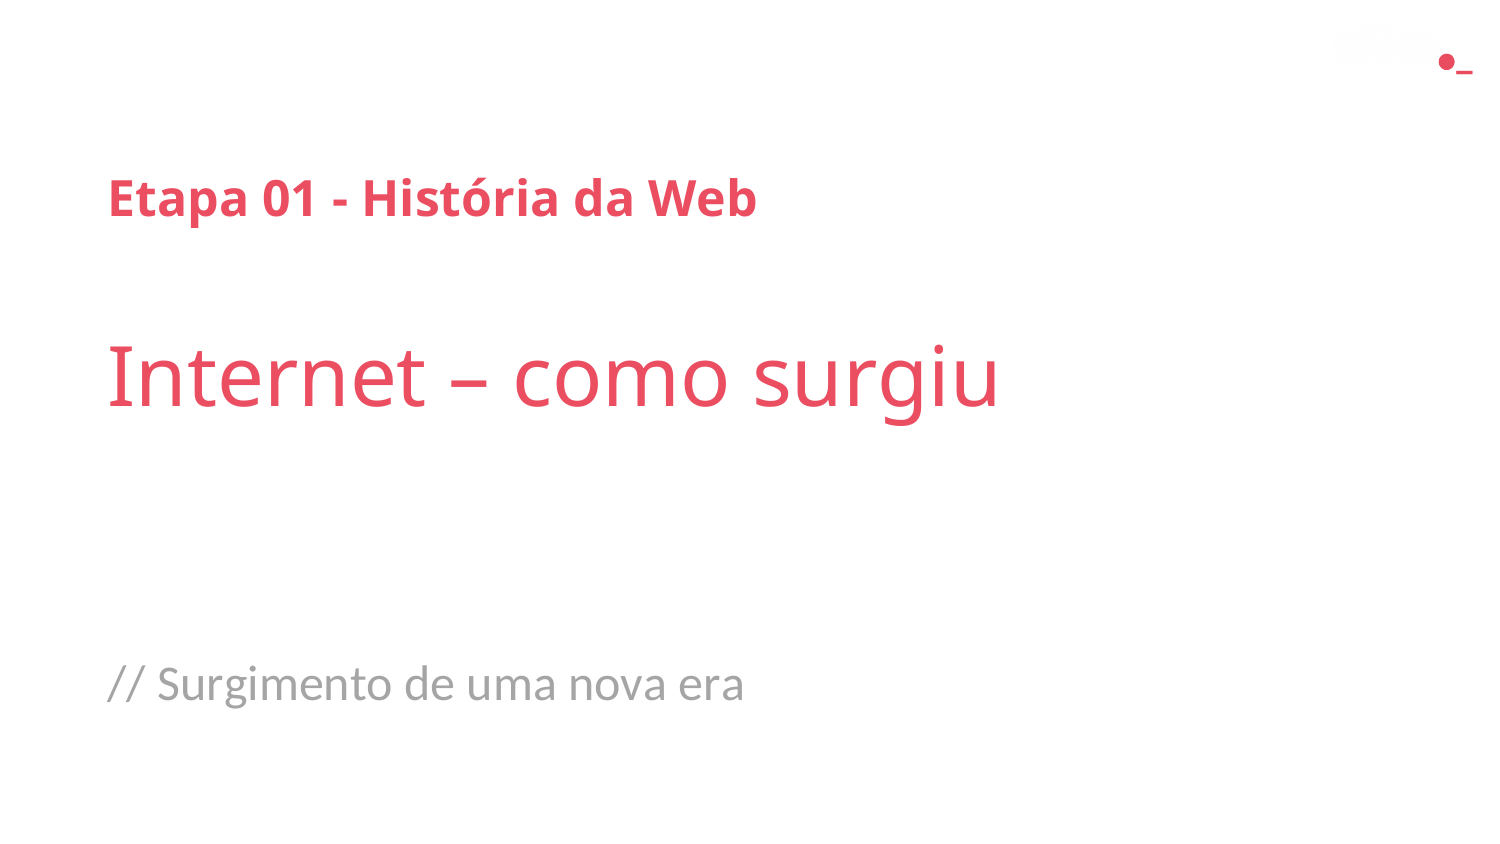

Etapa 01 - História da Web
Internet – como surgiu
// Surgimento de uma nova era